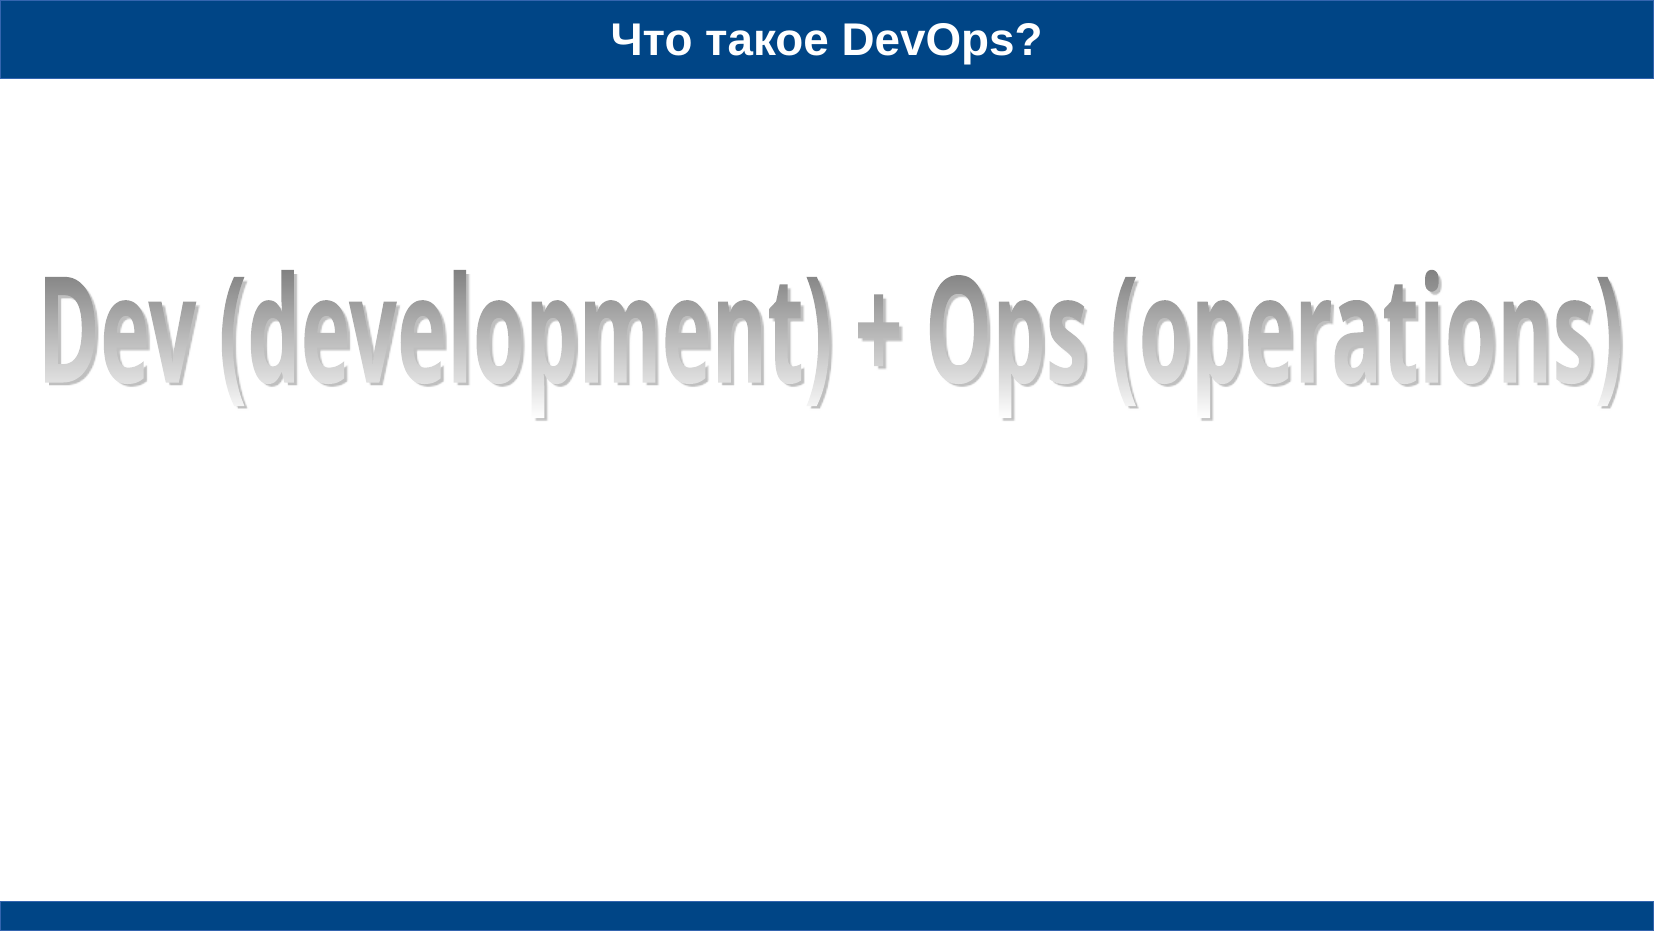

# Что такое DevOps?
Dev (development) + Ops (operations)